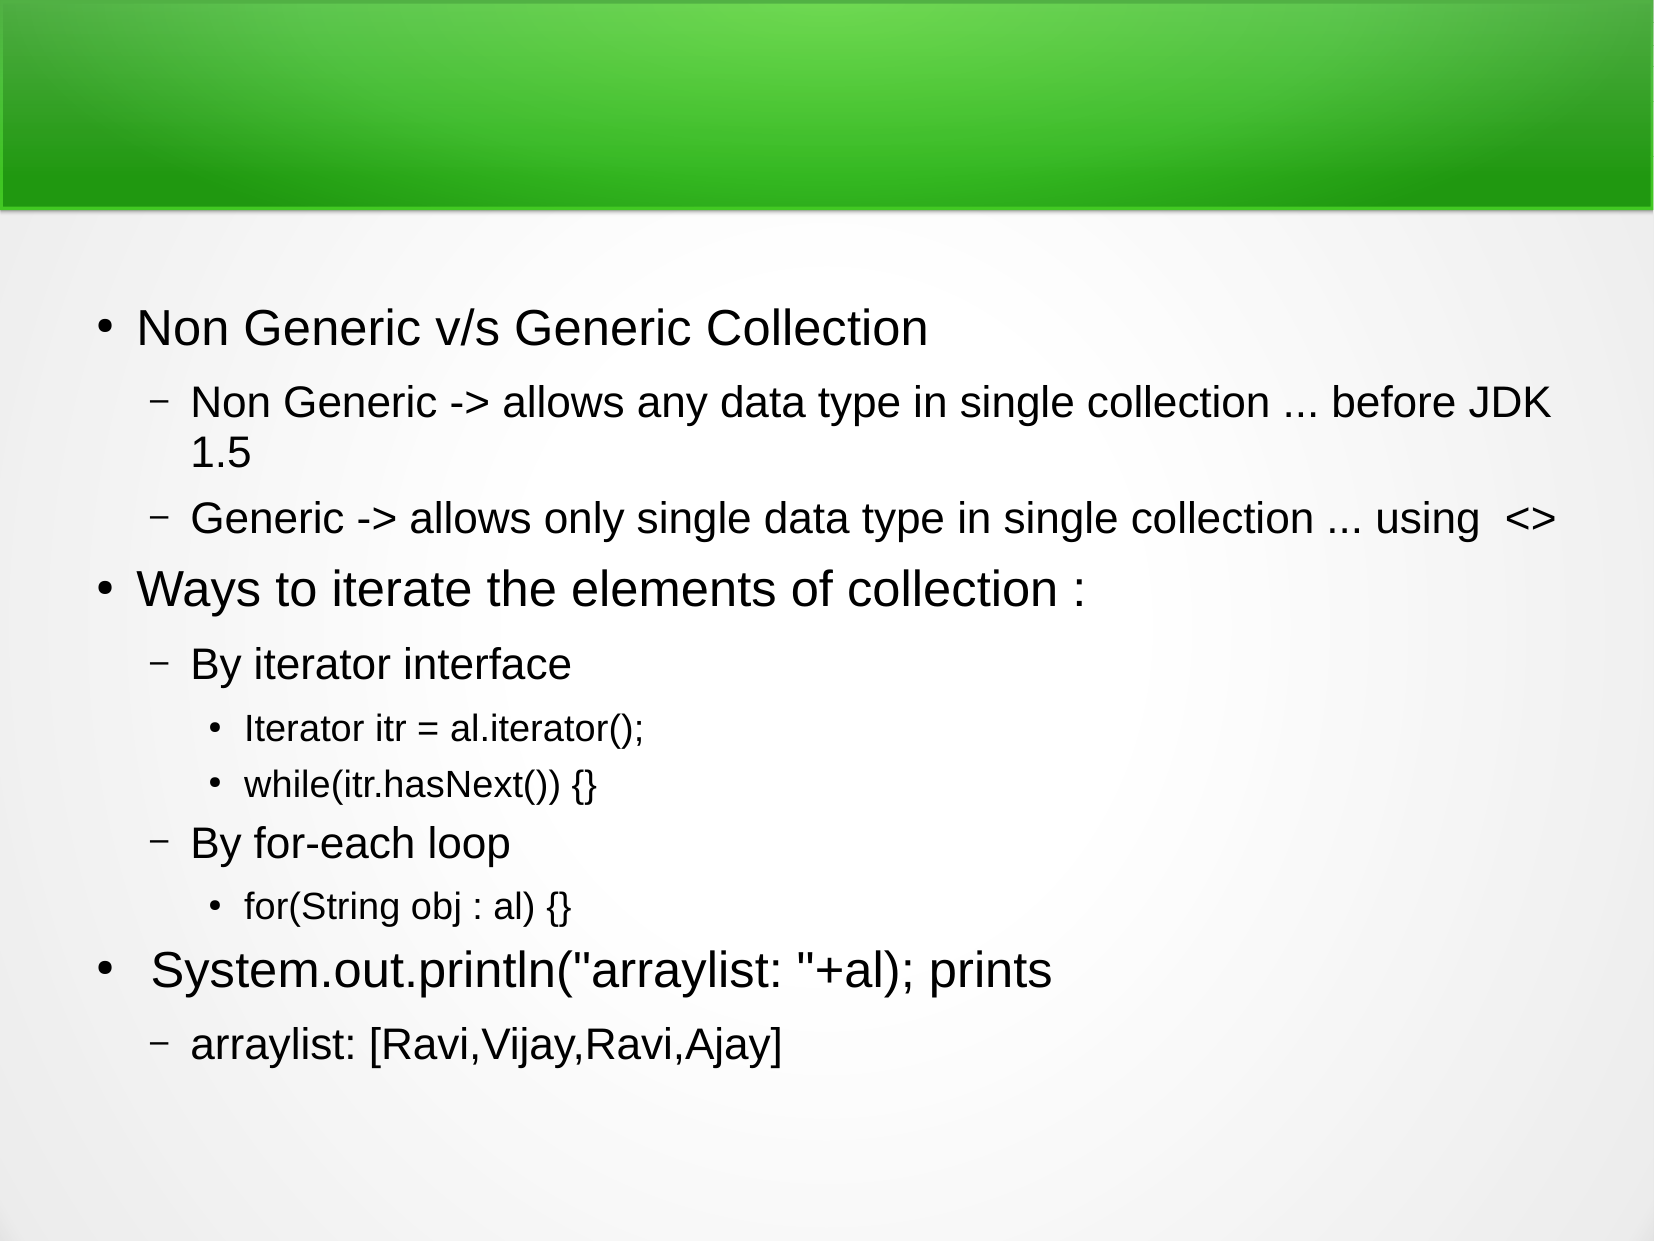

#
Non Generic v/s Generic Collection
Non Generic -> allows any data type in single collection ... before JDK 1.5
Generic -> allows only single data type in single collection ... using <>
Ways to iterate the elements of collection :
By iterator interface
Iterator itr = al.iterator();
while(itr.hasNext()) {}
By for-each loop
for(String obj : al) {}
 System.out.println("arraylist: "+al); prints
arraylist: [Ravi,Vijay,Ravi,Ajay]